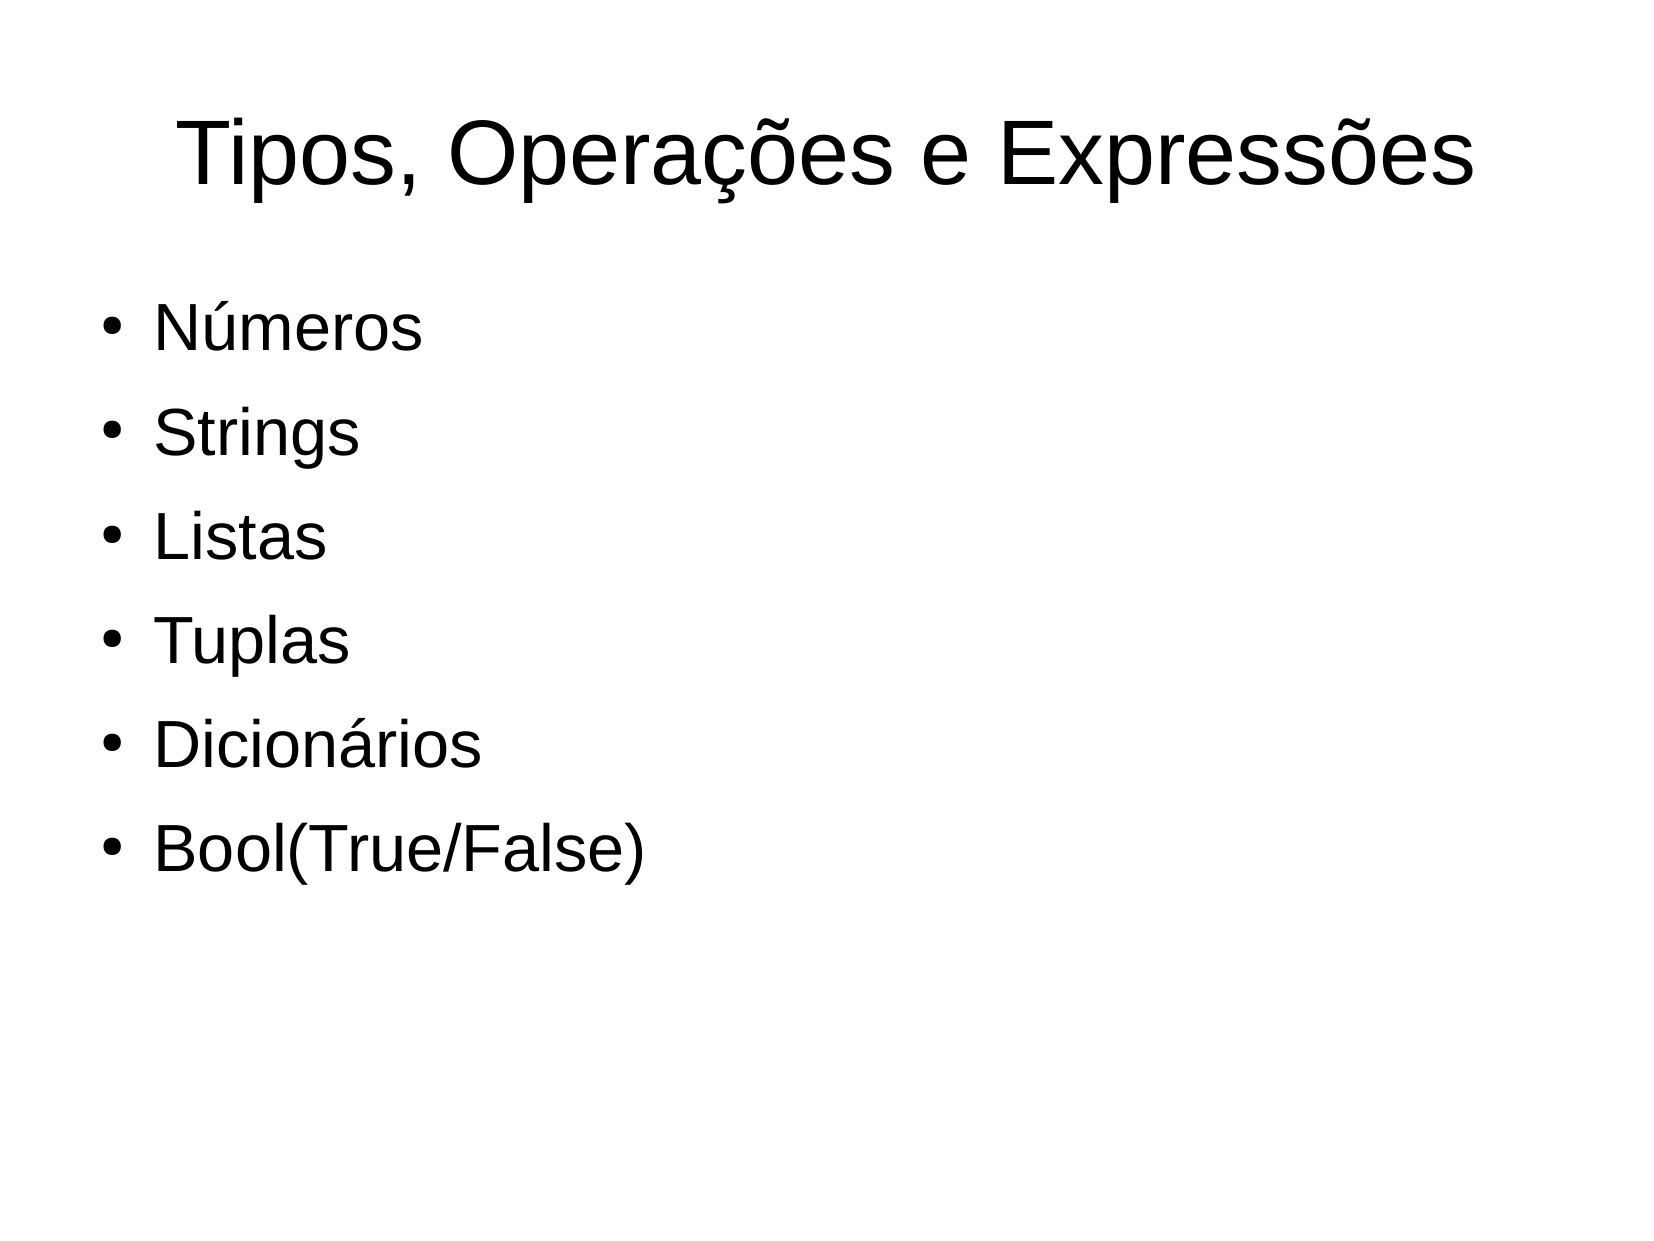

# Tipos, Operações e Expressões
Números
Strings
Listas
Tuplas
Dicionários
Bool(True/False)